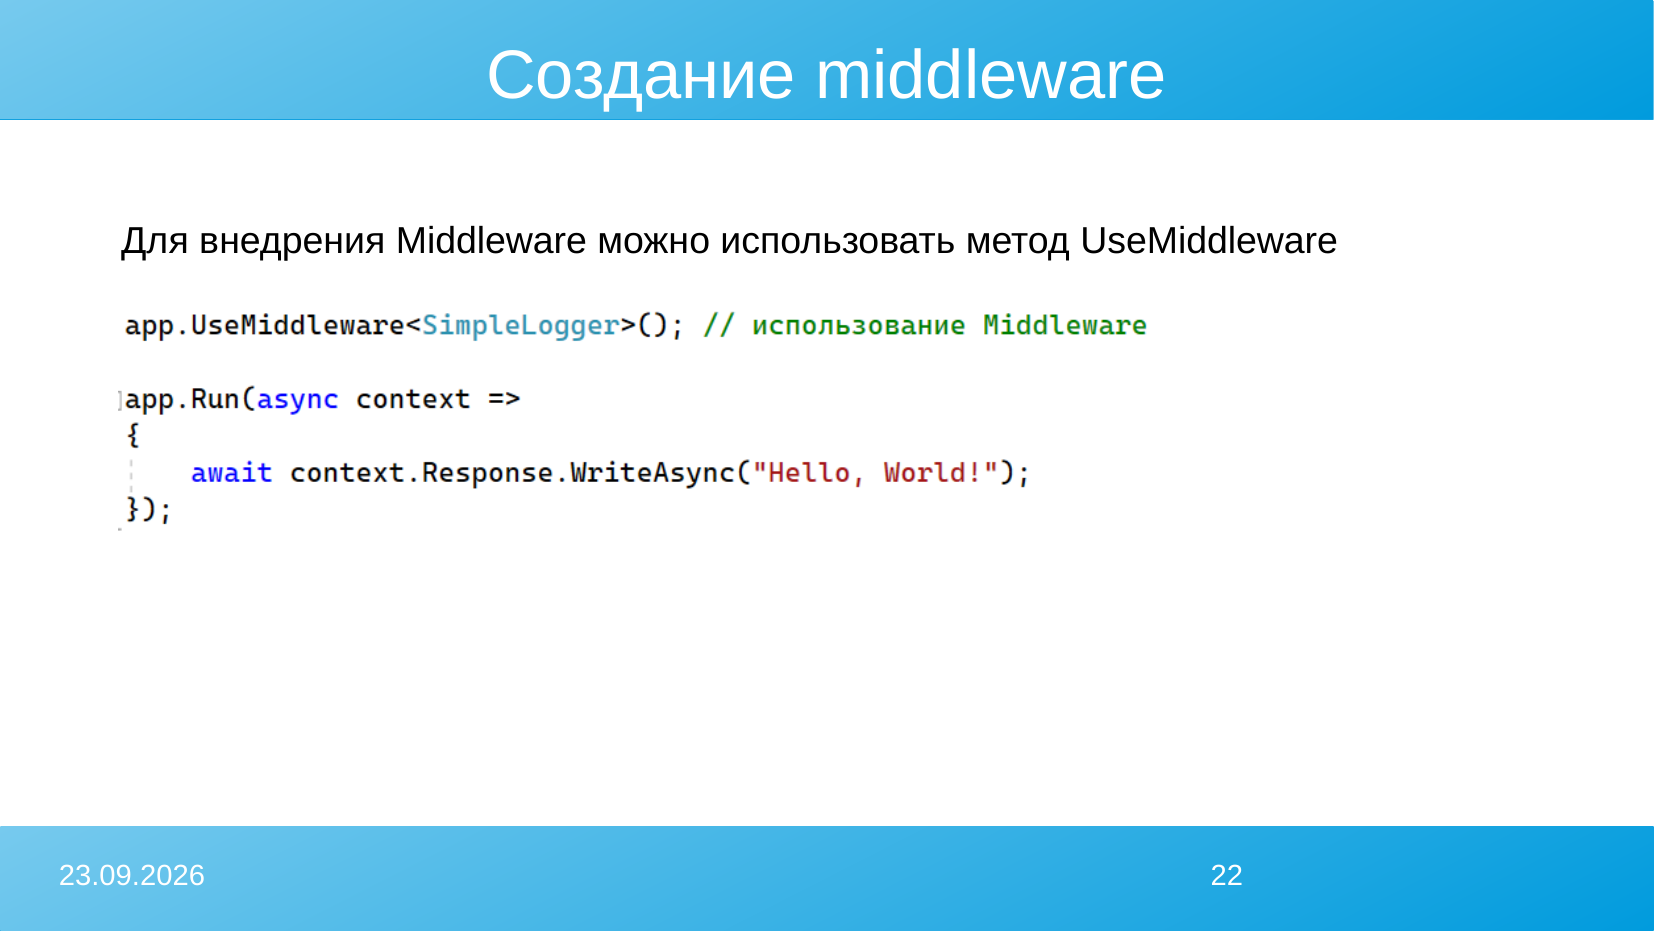

# Создание middleware
Для внедрения Middleware можно использовать метод UseMiddleware